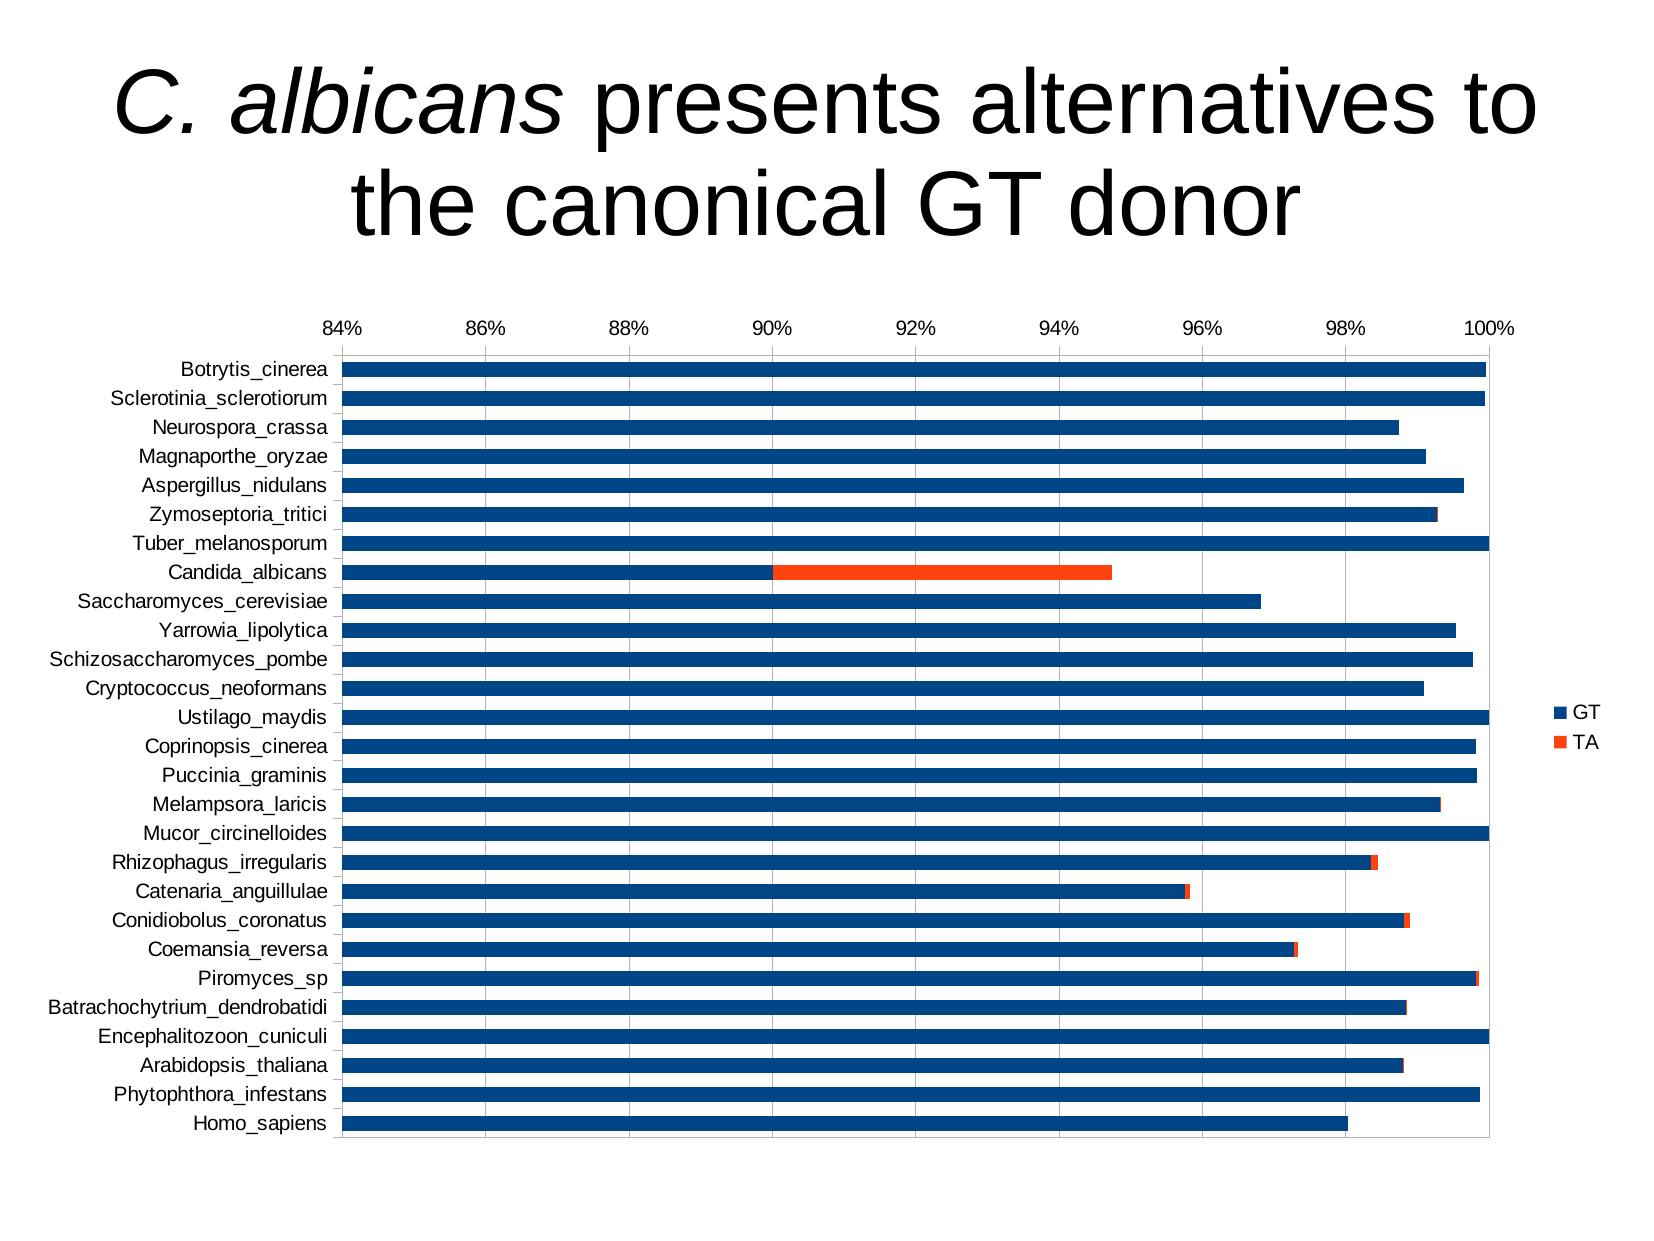

# C. albicans presents alternatives to the canonical GT donor
### Chart
| Category | GT | TA |
|---|---|---|
| Botrytis_cinerea | 0.9995540691 | 0.0 |
| Sclerotinia_sclerotiorum | 0.9994628813 | 0.0 |
| Neurospora_crassa | 0.9873556899 | 0.0 |
| Magnaporthe_oryzae | 0.9911103439 | 0.0 |
| Aspergillus_nidulans | 0.9964608402 | 0.0 |
| Zymoseptoria_tritici | 0.9926783586 | 0.0001135138 |
| Tuber_melanosporum | 1.0 | 0.0 |
| Candida_albicans | 0.9 | 0.0473684211 |
| Saccharomyces_cerevisiae | 0.9680851064 | 0.0 |
| Yarrowia_lipolytica | 0.9953401678 | 0.0 |
| Schizosaccharomyces_pombe | 0.9977281333 | 0.0 |
| Cryptococcus_neoformans | 0.9909108928 | 0.0 |
| Ustilago_maydis | 1.0 | 0.0 |
| Coprinopsis_cinerea | 0.998141115 | 0.0 |
| Puccinia_graminis | 0.9982849394 | 0.0 |
| Melampsora_laricis | 0.9930704787 | 0.0001401476 |
| Mucor_circinelloides | 1.0 | 0.0 |
| Rhizophagus_irregularis | 0.9834433532 | 0.000966028 |
| Catenaria_anguillulae | 0.957525131 | 0.0007079145 |
| Conidiobolus_coronatus | 0.9881406184 | 0.0008470987 |
| Coemansia_reversa | 0.9727296796 | 0.0005295208 |
| Piromyces_sp | 0.9981682585 | 0.0003270967 |
| Batrachochytrium_dendrobatidi | 0.9883903357 | 0.0001394554 |
| Encephalitozoon_cuniculi | 1.0 | 0.0 |
| Arabidopsis_thaliana | 0.9879320365 | 4.55824872084145e-05 |
| Phytophthora_infestans | 0.9987097992 | 0.0 |
| Homo_sapiens | 0.9802783737 | 0.0 |